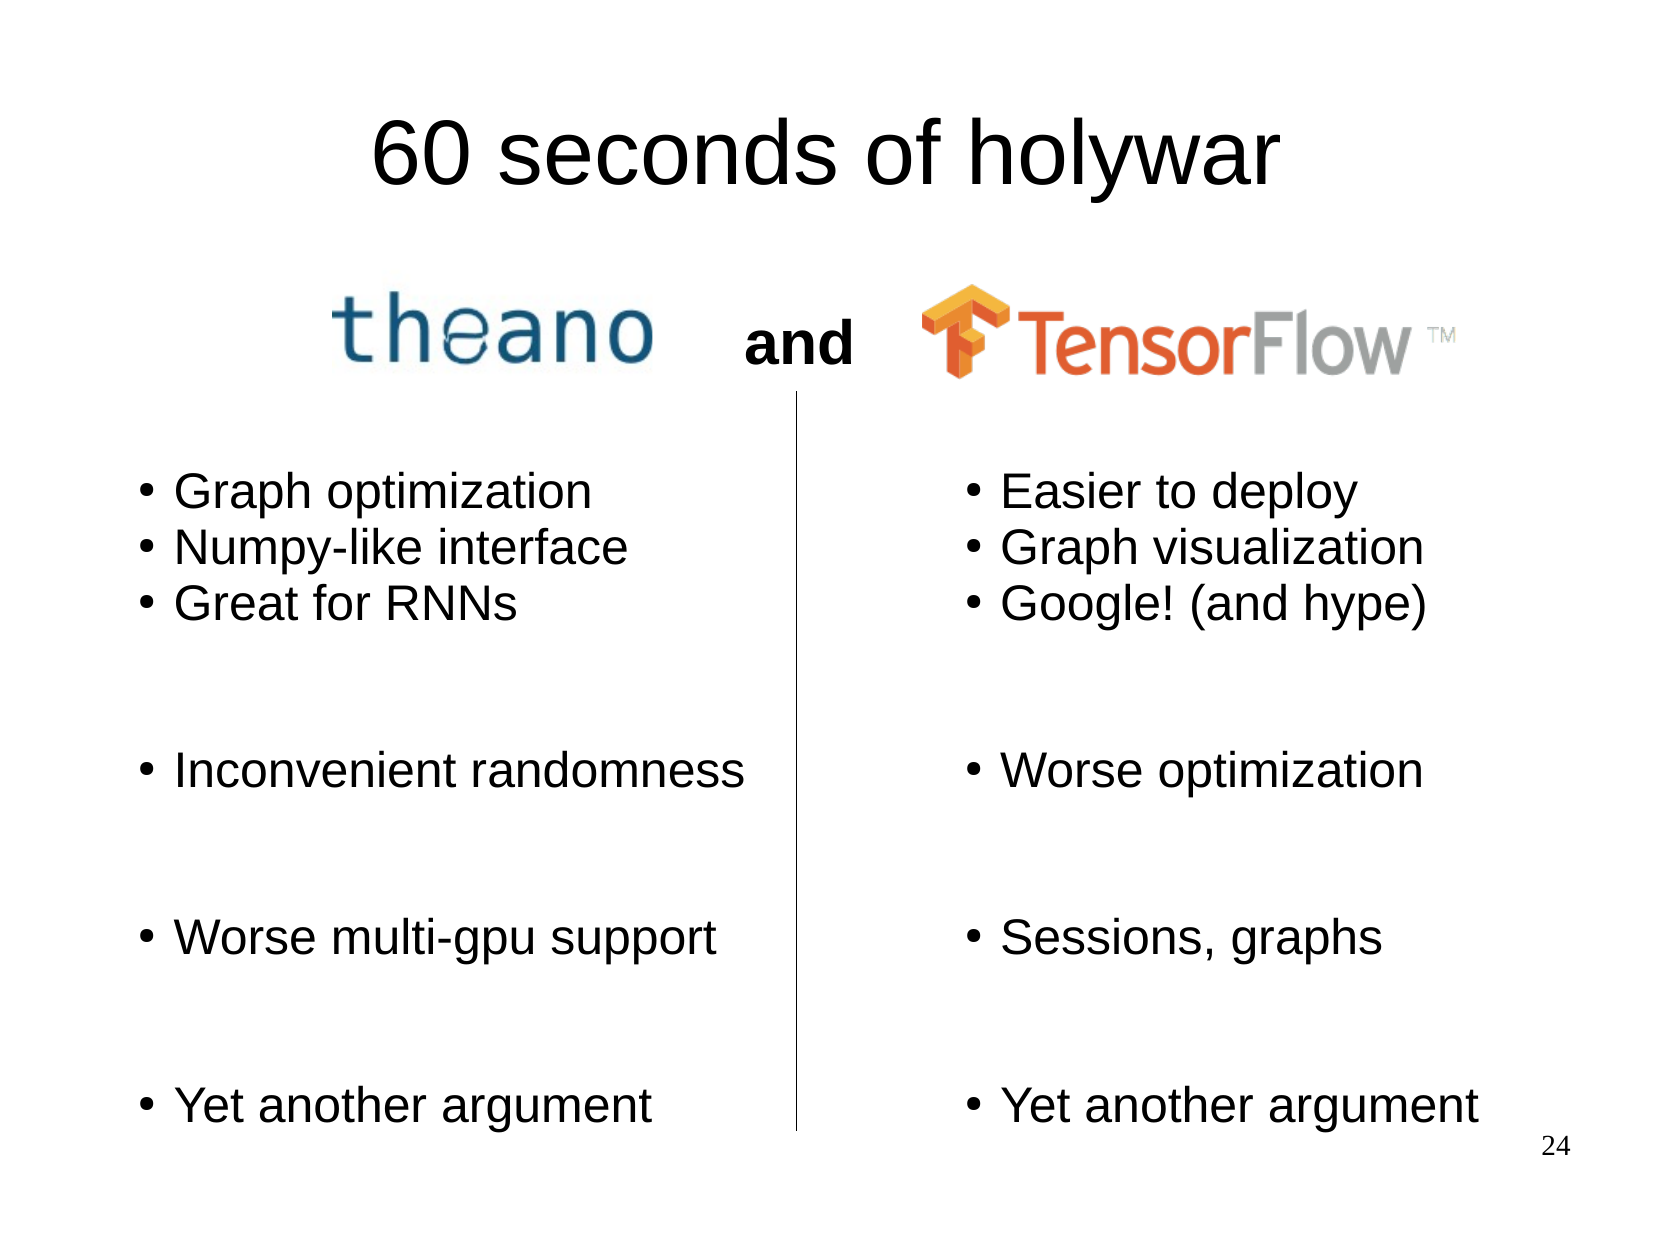

# 60 seconds of holywar
and
Graph optimization
Numpy-like interface
Great for RNNs
Inconvenient randomness
Worse multi-gpu support
Yet another argument
Easier to deploy
Graph visualization
Google! (and hype)
Worse optimization
Sessions, graphs
Yet another argument
24